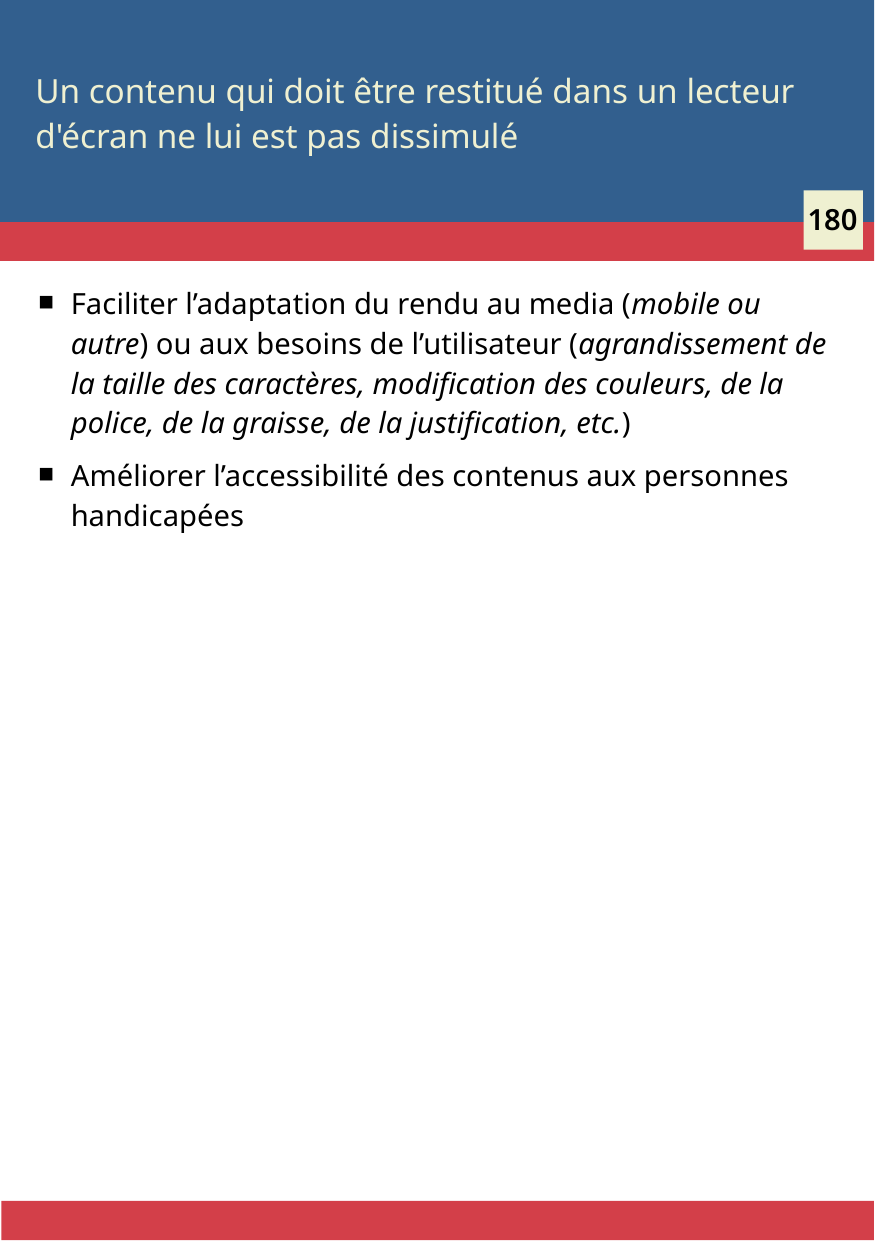

# Un contenu qui doit être restitué dans un lecteur d'écran ne lui est pas dissimulé
180
Faciliter l’adaptation du rendu au media (mobile ou autre) ou aux besoins de l’utilisateur (agrandissement de la taille des caractères, modification des couleurs, de la police, de la graisse, de la justification, etc.)
Améliorer l’accessibilité des contenus aux personnes handicapées